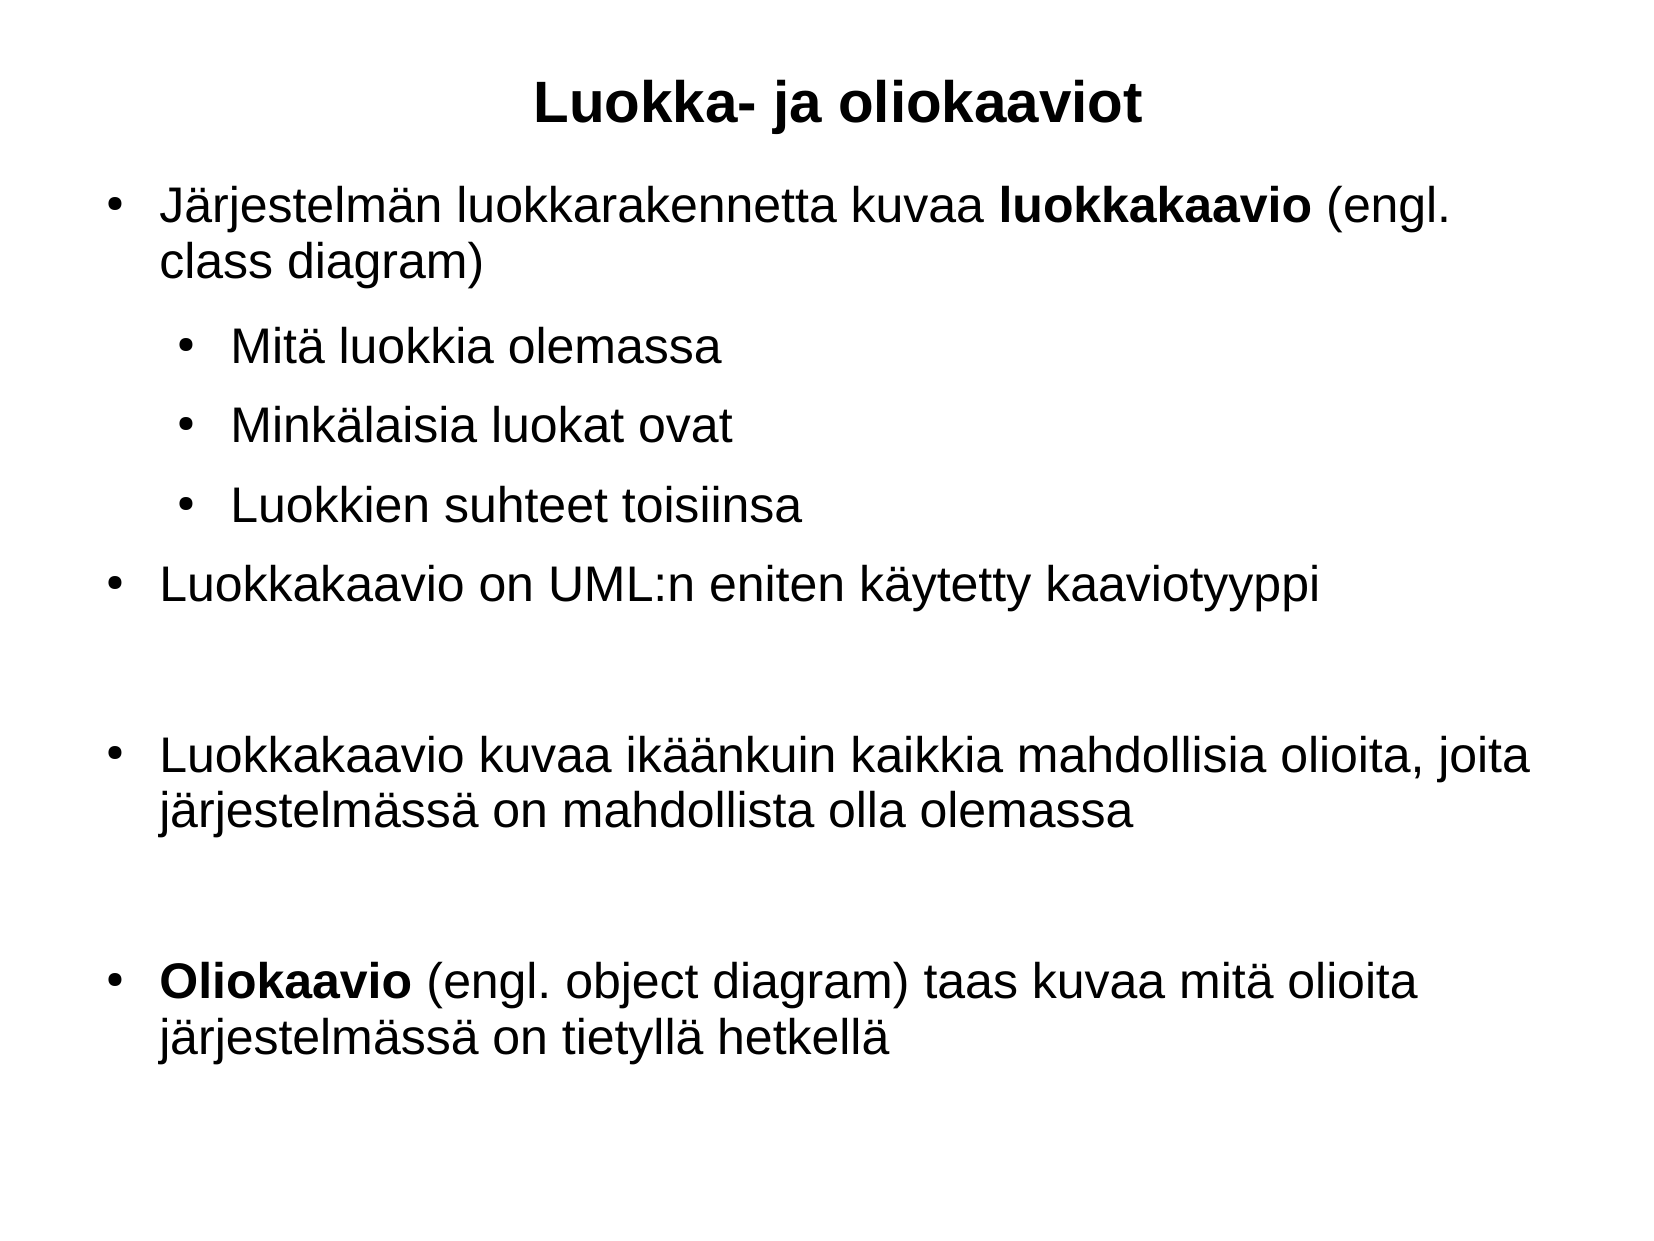

# Luokka- ja oliokaaviot
Järjestelmän luokkarakennetta kuvaa luokkakaavio (engl. class diagram)
Mitä luokkia olemassa
Minkälaisia luokat ovat
Luokkien suhteet toisiinsa
Luokkakaavio on UML:n eniten käytetty kaaviotyyppi
Luokkakaavio kuvaa ikäänkuin kaikkia mahdollisia olioita, joita järjestelmässä on mahdollista olla olemassa
Oliokaavio (engl. object diagram) taas kuvaa mitä olioita järjestelmässä on tietyllä hetkellä